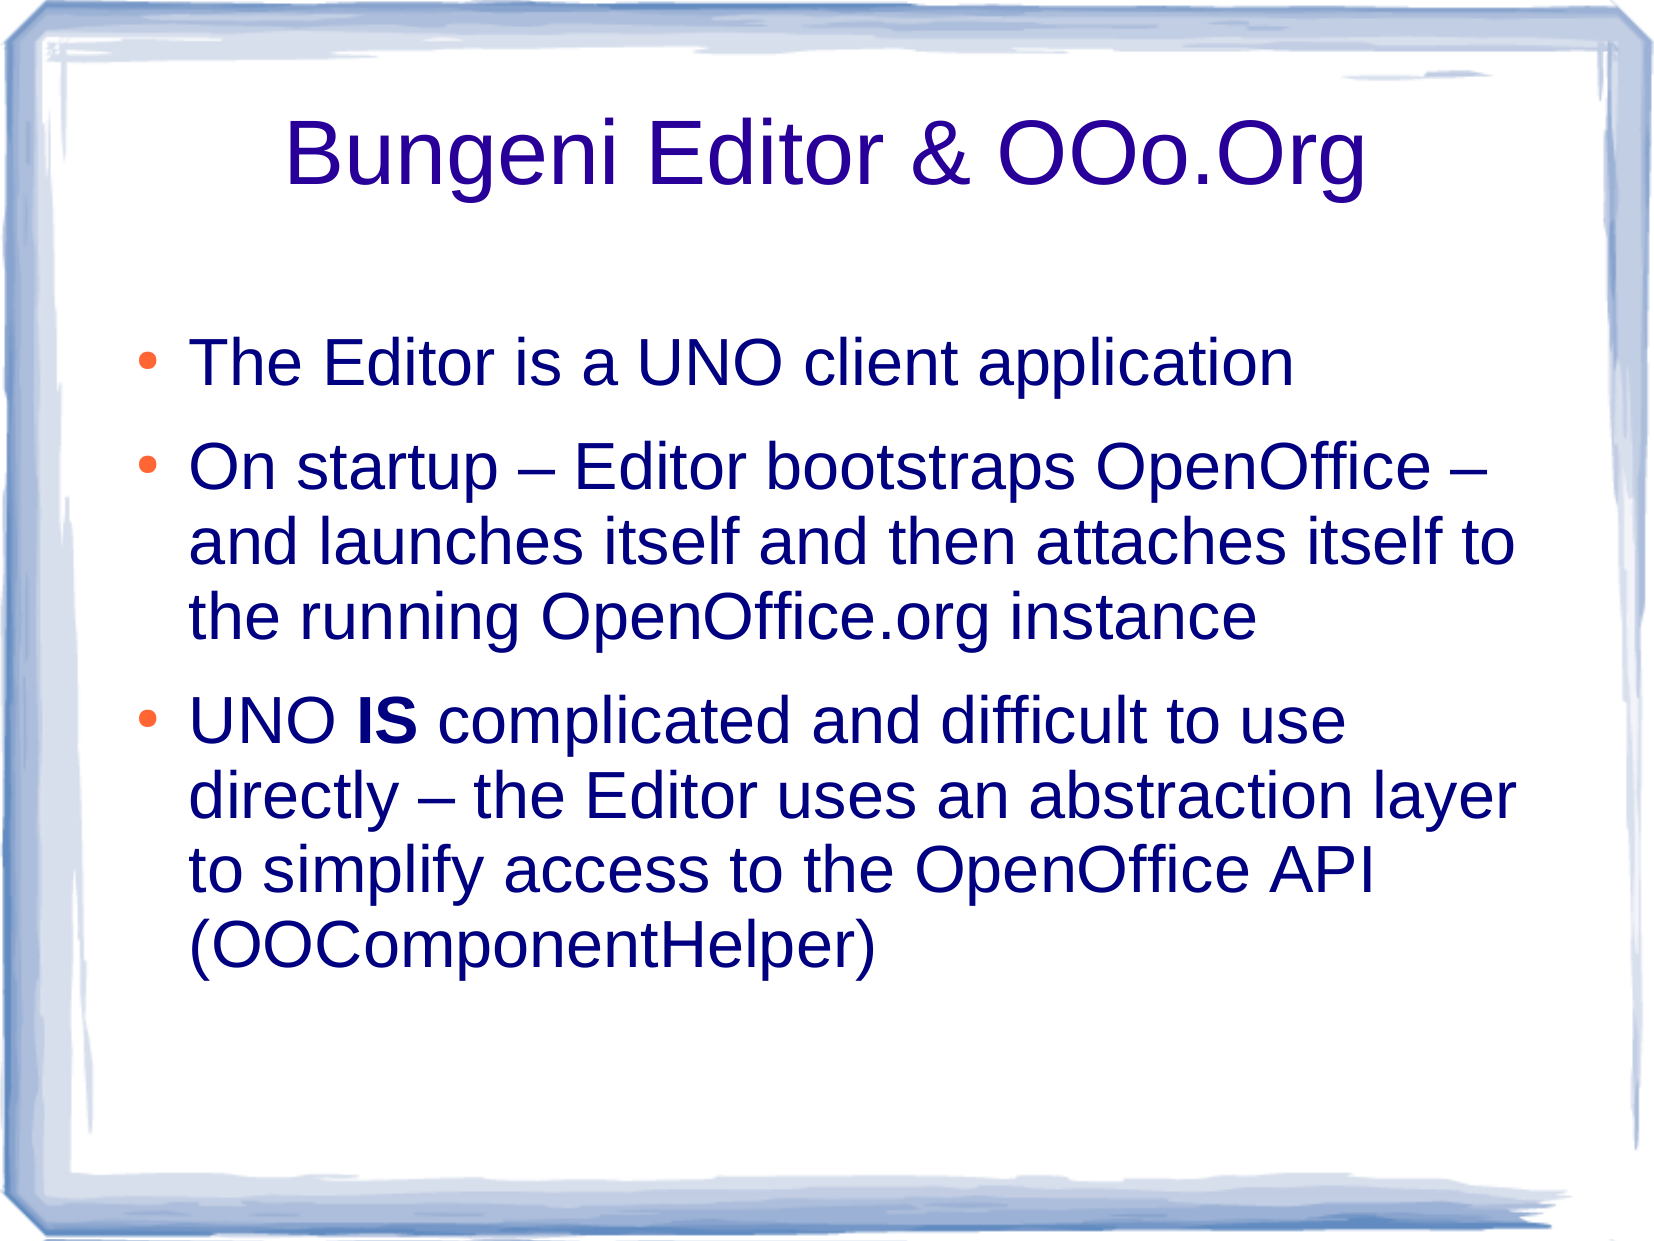

# Bungeni Editor & OOo.Org
The Editor is a UNO client application
On startup – Editor bootstraps OpenOffice – and launches itself and then attaches itself to the running OpenOffice.org instance
UNO IS complicated and difficult to use directly – the Editor uses an abstraction layer to simplify access to the OpenOffice API (OOComponentHelper)